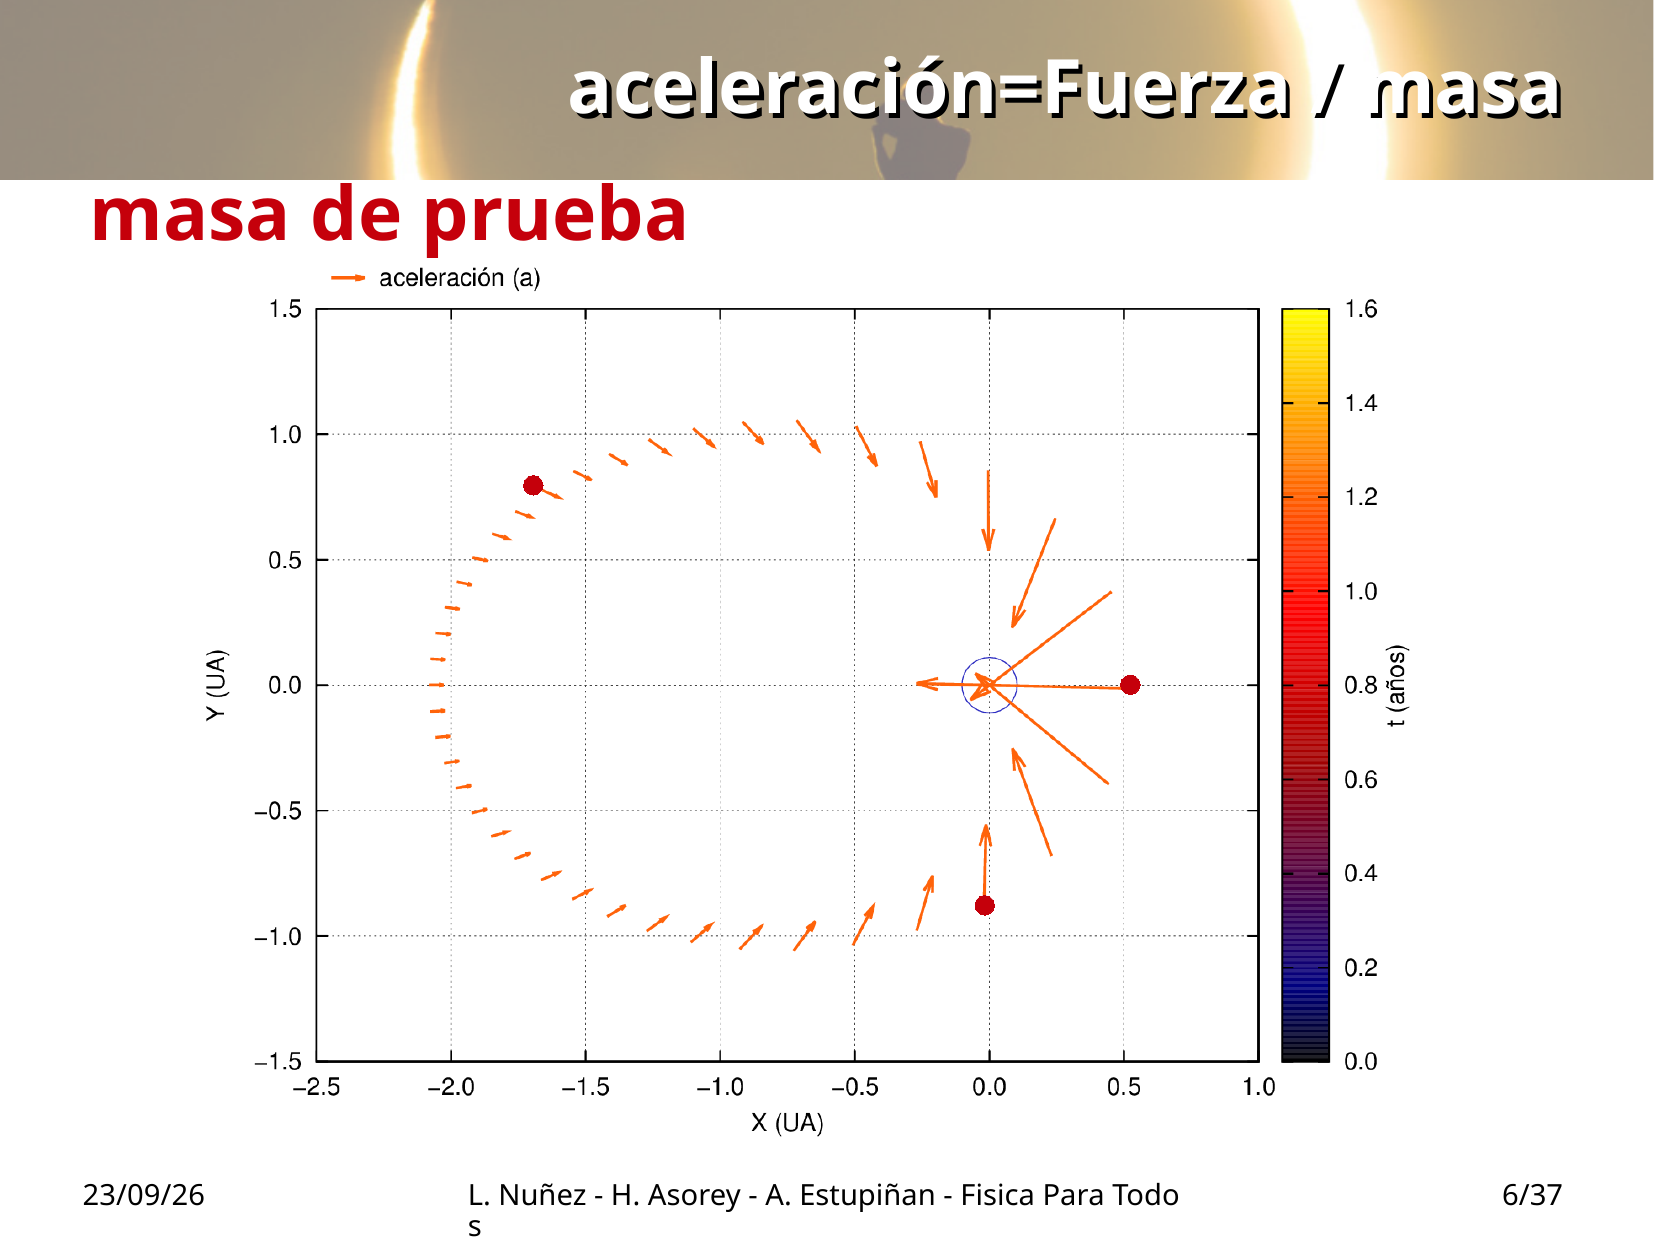

# aceleración=Fuerza / masa
masa de prueba
L. Nuñez - H. Asorey - A. Estupiñan - Fisica Para Todos
6